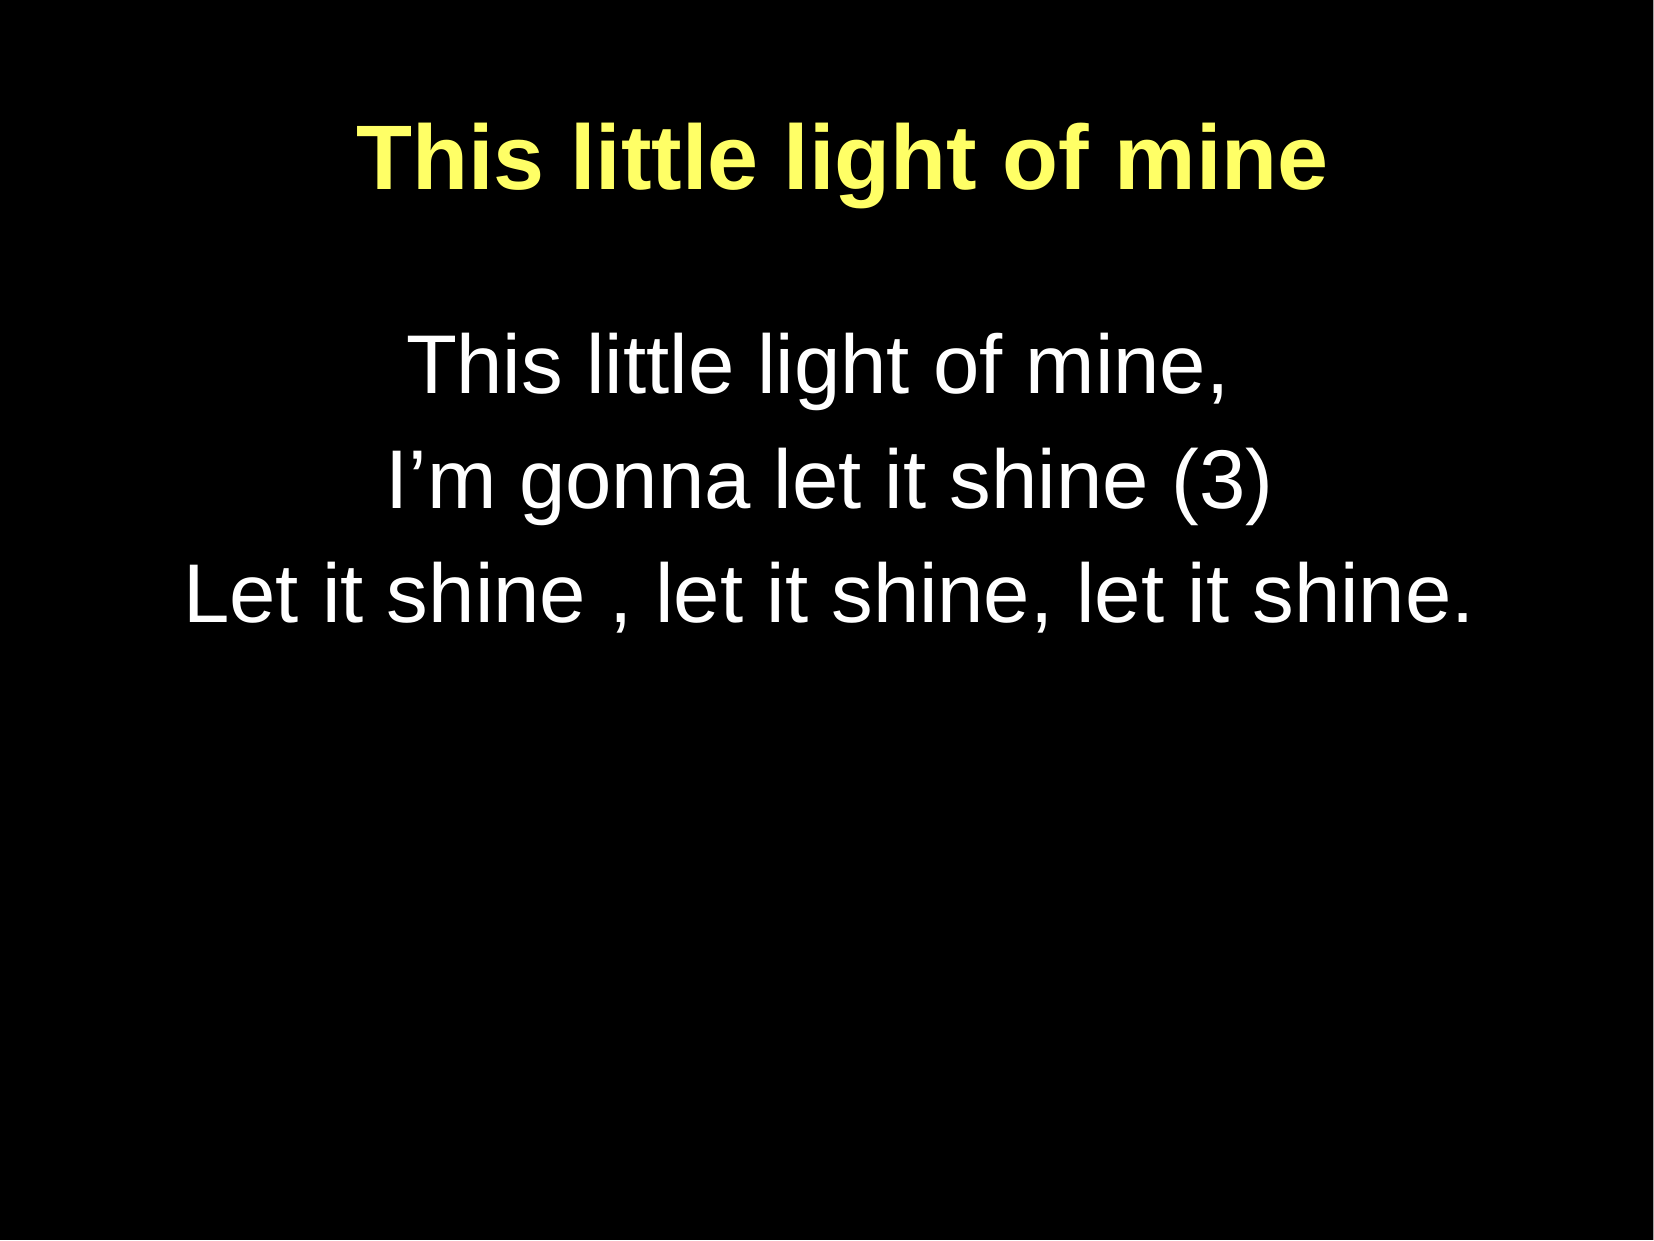

# This little light of mine
This little light of mine,
I’m gonna let it shine (3)
Let it shine , let it shine, let it shine.